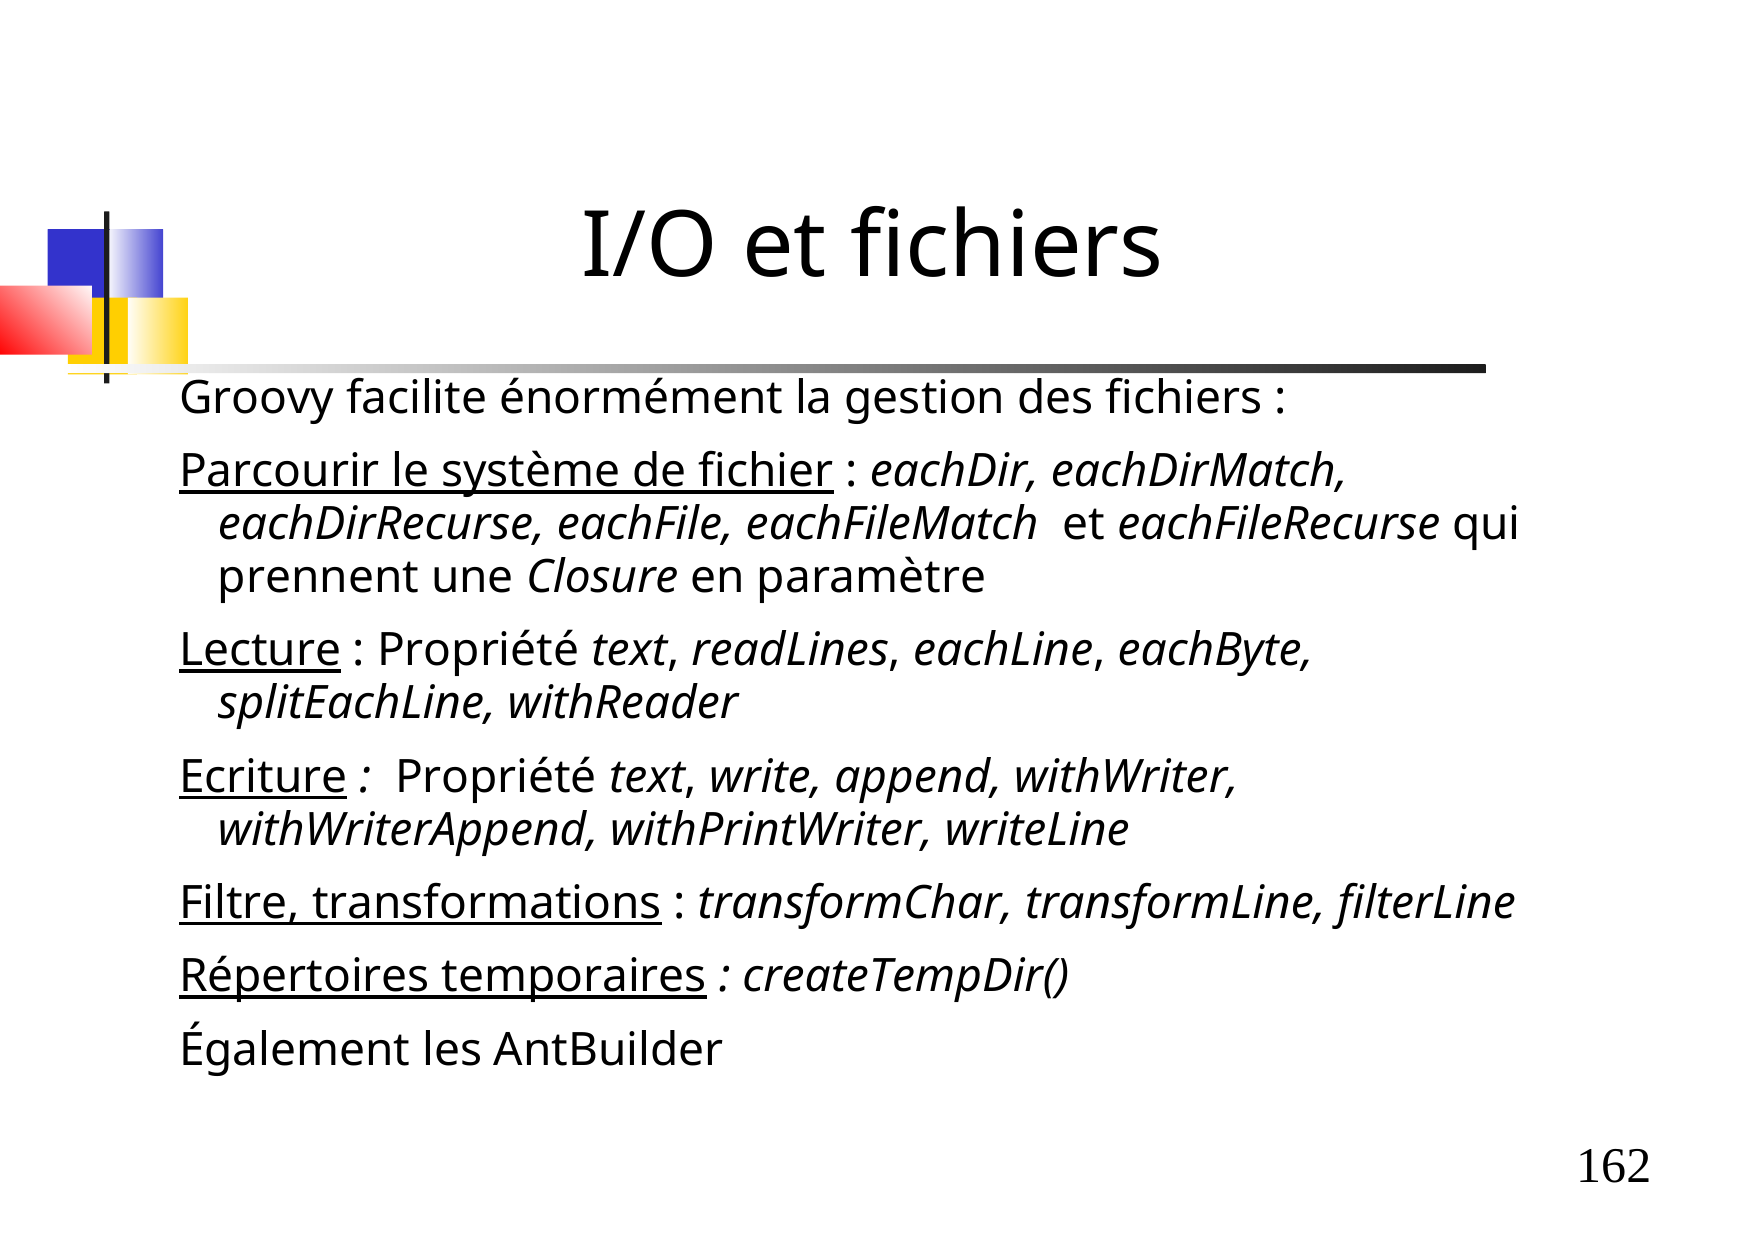

# I/O et fichiers
Groovy facilite énormément la gestion des fichiers :
Parcourir le système de fichier : eachDir, eachDirMatch, eachDirRecurse, eachFile, eachFileMatch et eachFileRecurse qui prennent une Closure en paramètre
Lecture : Propriété text, readLines, eachLine, eachByte, splitEachLine, withReader
Ecriture : Propriété text, write, append, withWriter, withWriterAppend, withPrintWriter, writeLine
Filtre, transformations : transformChar, transformLine, filterLine
Répertoires temporaires : createTempDir()
Également les AntBuilder